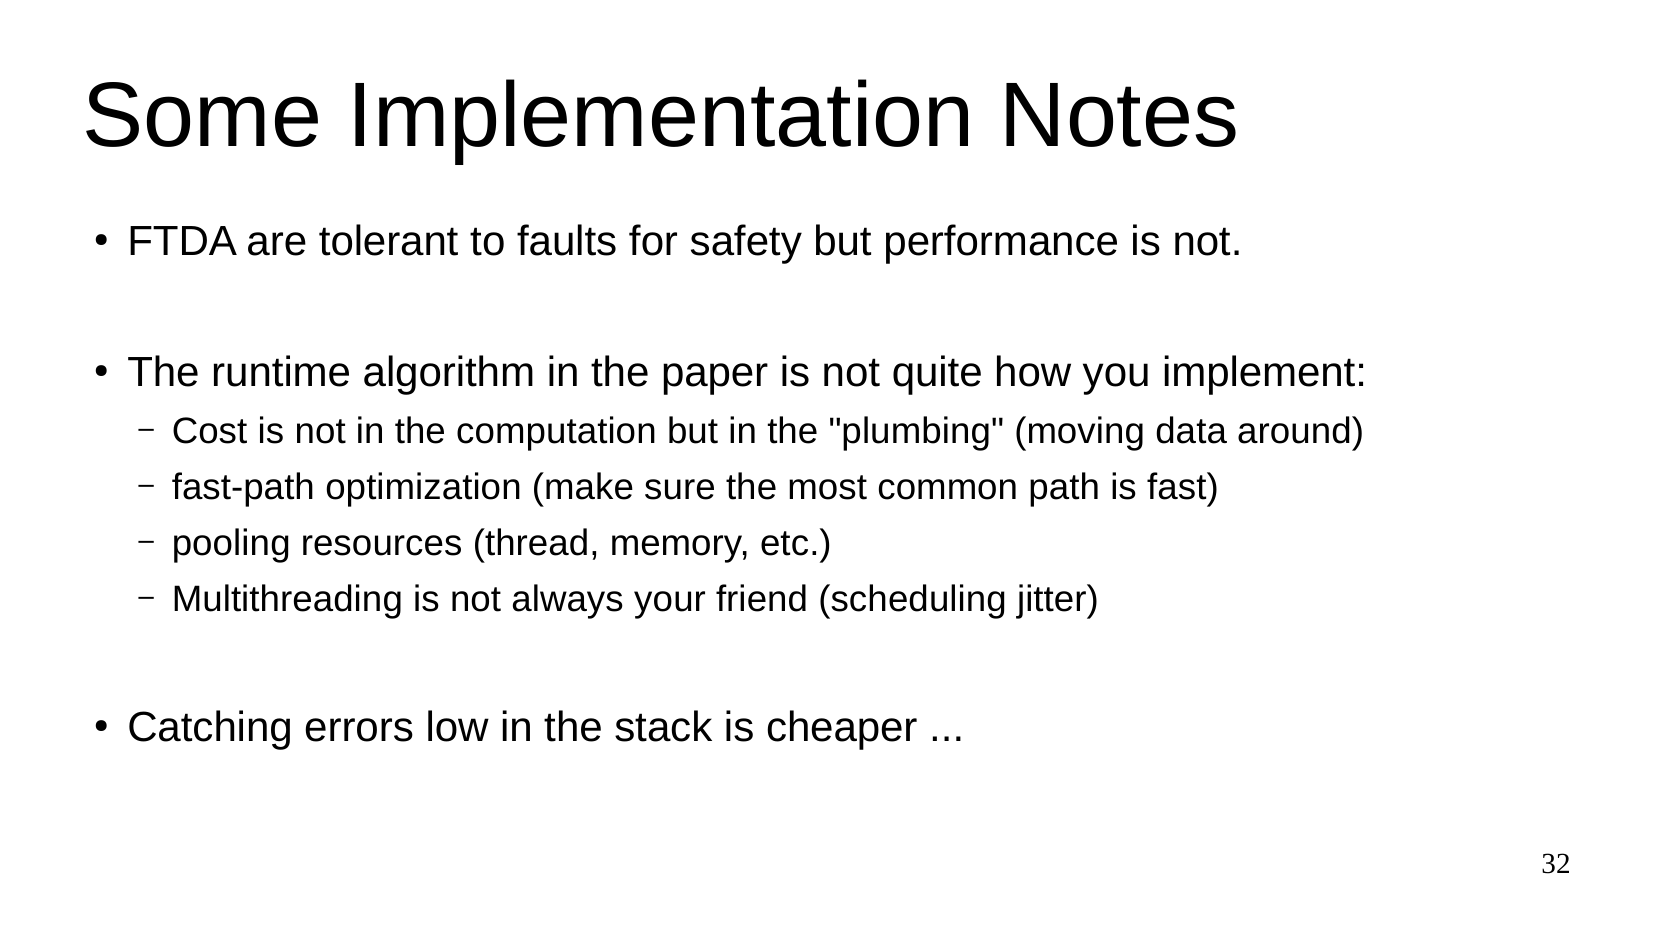

# Some Implementation Notes
FTDA are tolerant to faults for safety but performance is not.
The runtime algorithm in the paper is not quite how you implement:
Cost is not in the computation but in the "plumbing" (moving data around)
fast-path optimization (make sure the most common path is fast)
pooling resources (thread, memory, etc.)
Multithreading is not always your friend (scheduling jitter)
Catching errors low in the stack is cheaper ...
32